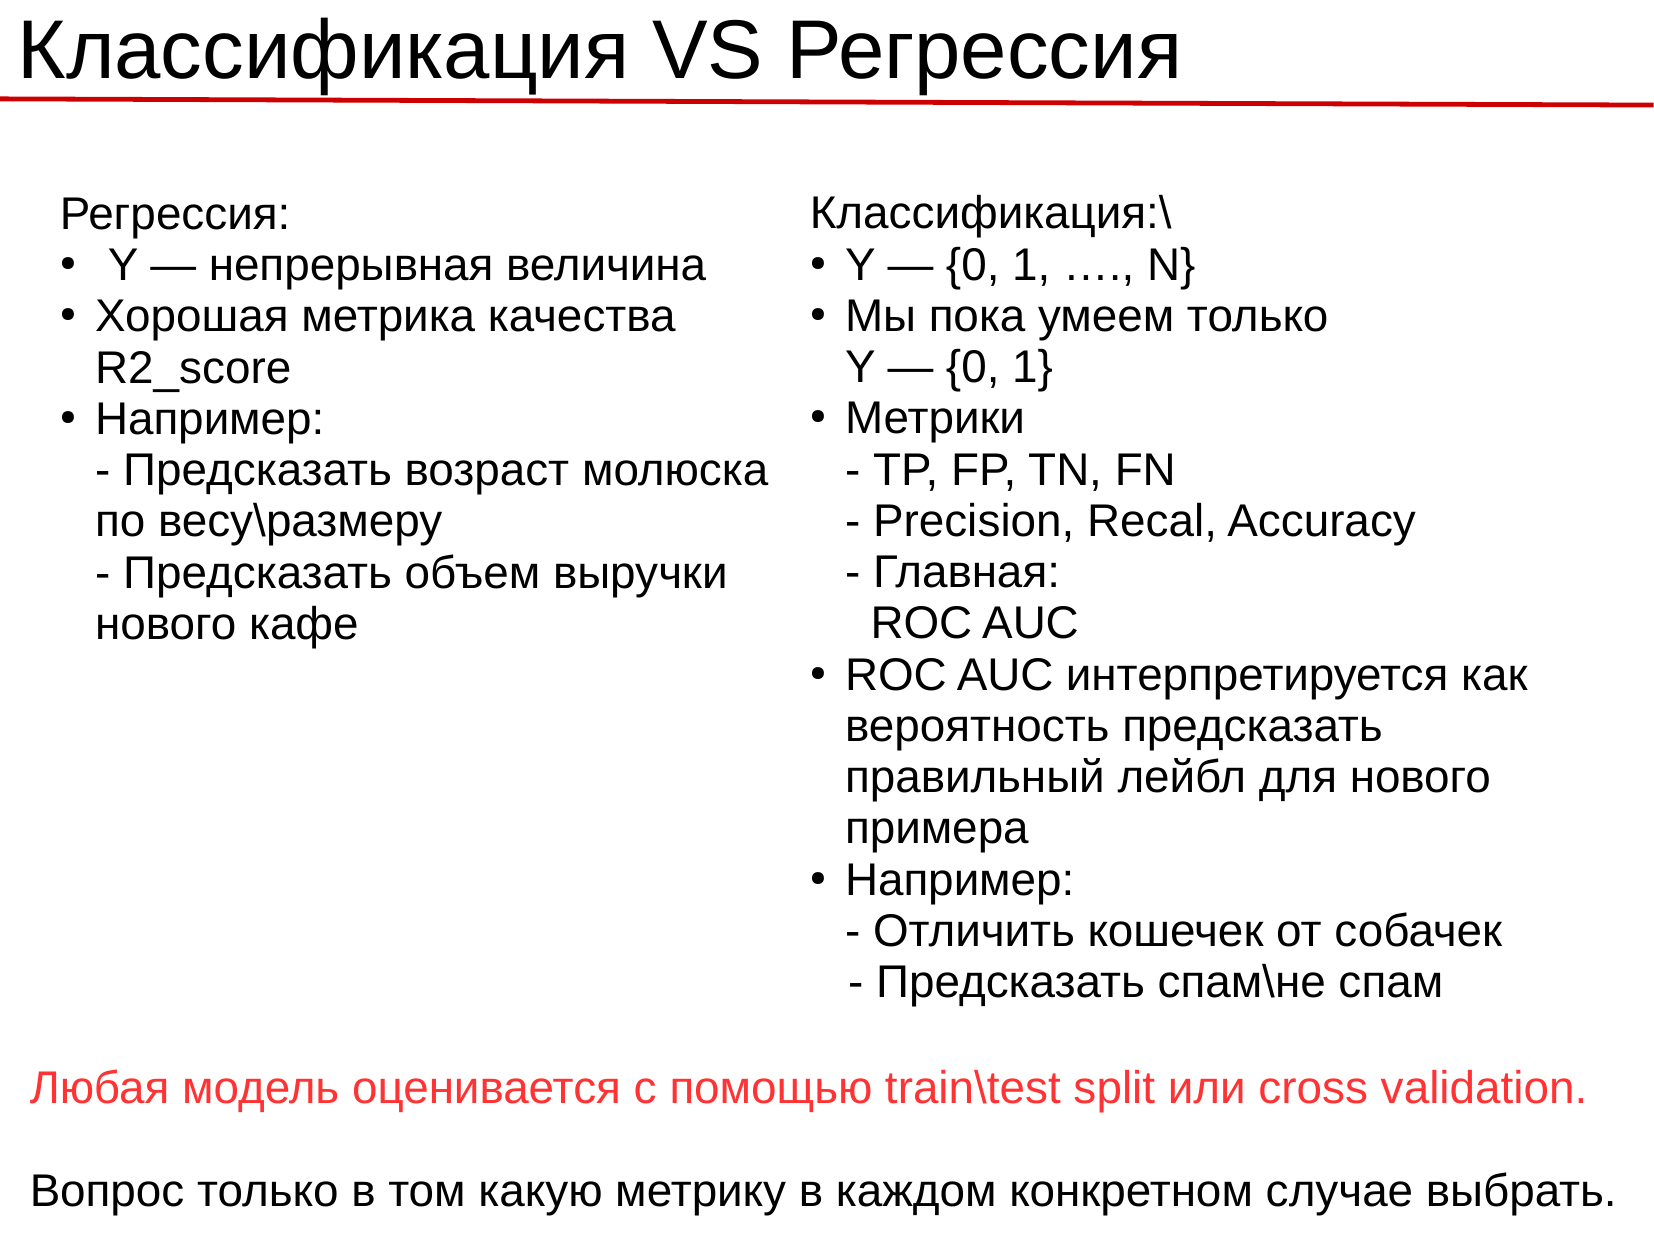

# Классификация VS Регрессия
Классификация:\
Y — {0, 1, …., N}
Мы пока умеем только
Y — {0, 1}
Метрики
- TP, FP, TN, FN
- Precision, Recal, Accuracy
- Главная:
 ROC AUC
ROC AUC интерпретируется как вероятность предсказать правильный лейбл для нового примера
Например:
- Отличить кошечек от собачек
 - Предсказать спам\не спам
Регрессия:
 Y — непрерывная величина
Хорошая метрика качества
R2_score
Например:
- Предсказать возраст молюска по весу\размеру
- Предсказать объем выручки нового кафе
Любая модель оценивается с помощью train\test split или cross validation.
Вопрос только в том какую метрику в каждом конкретном случае выбрать.